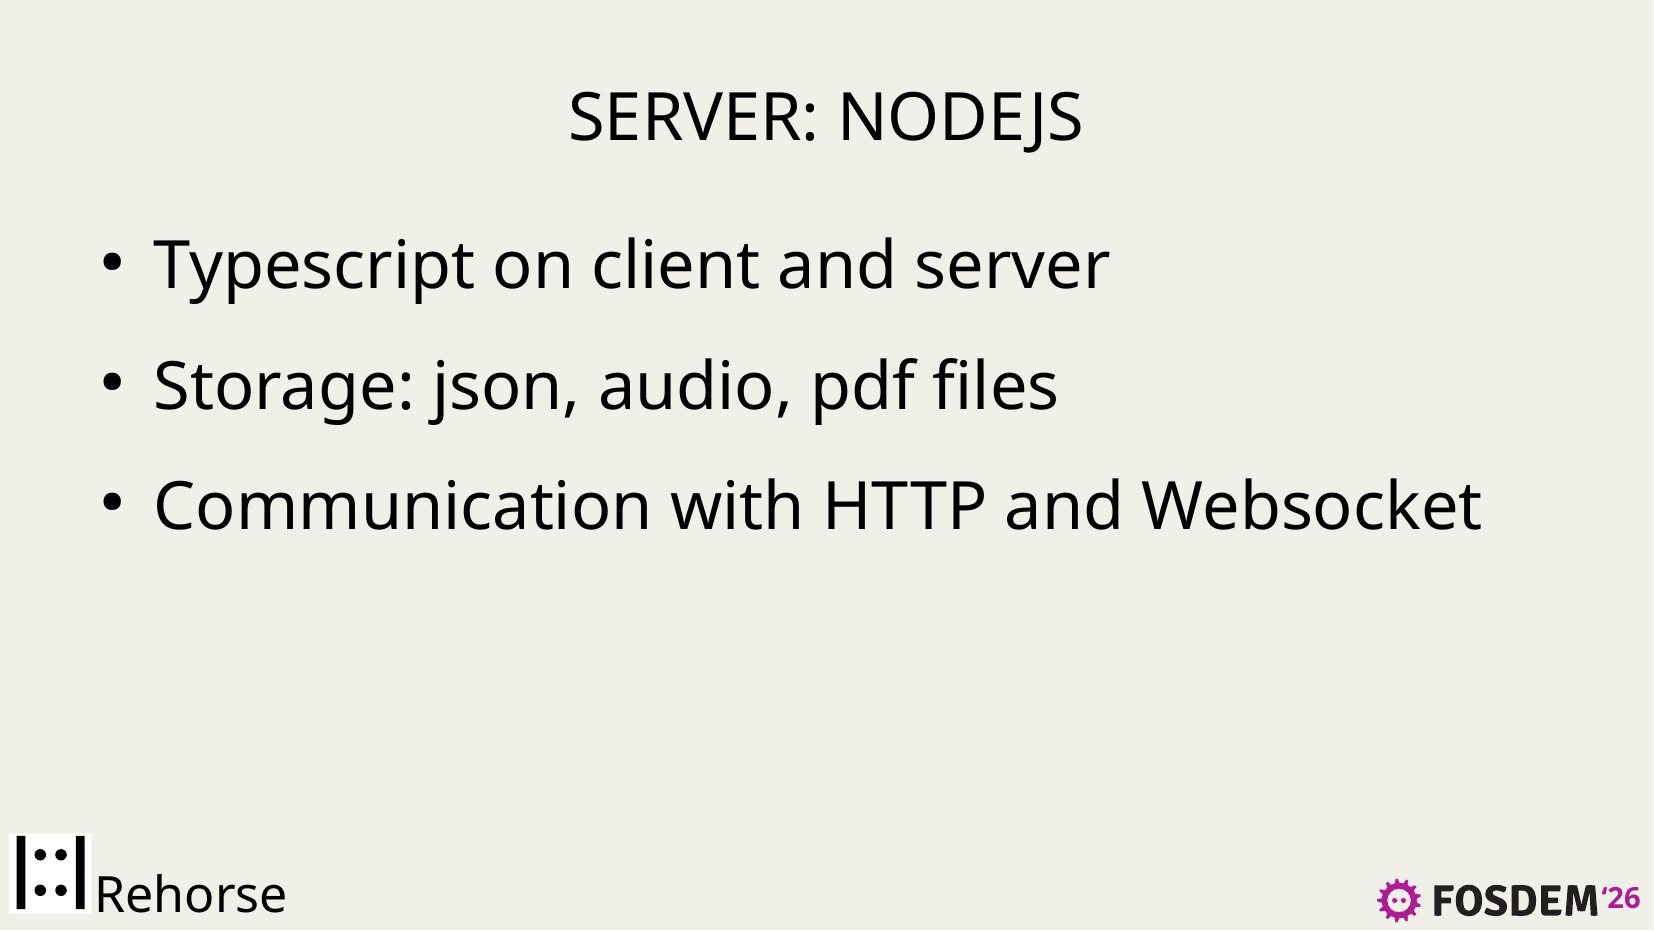

# Server: NodeJS
Typescript on client and server
Storage: json, audio, pdf files
Communication with HTTP and Websocket